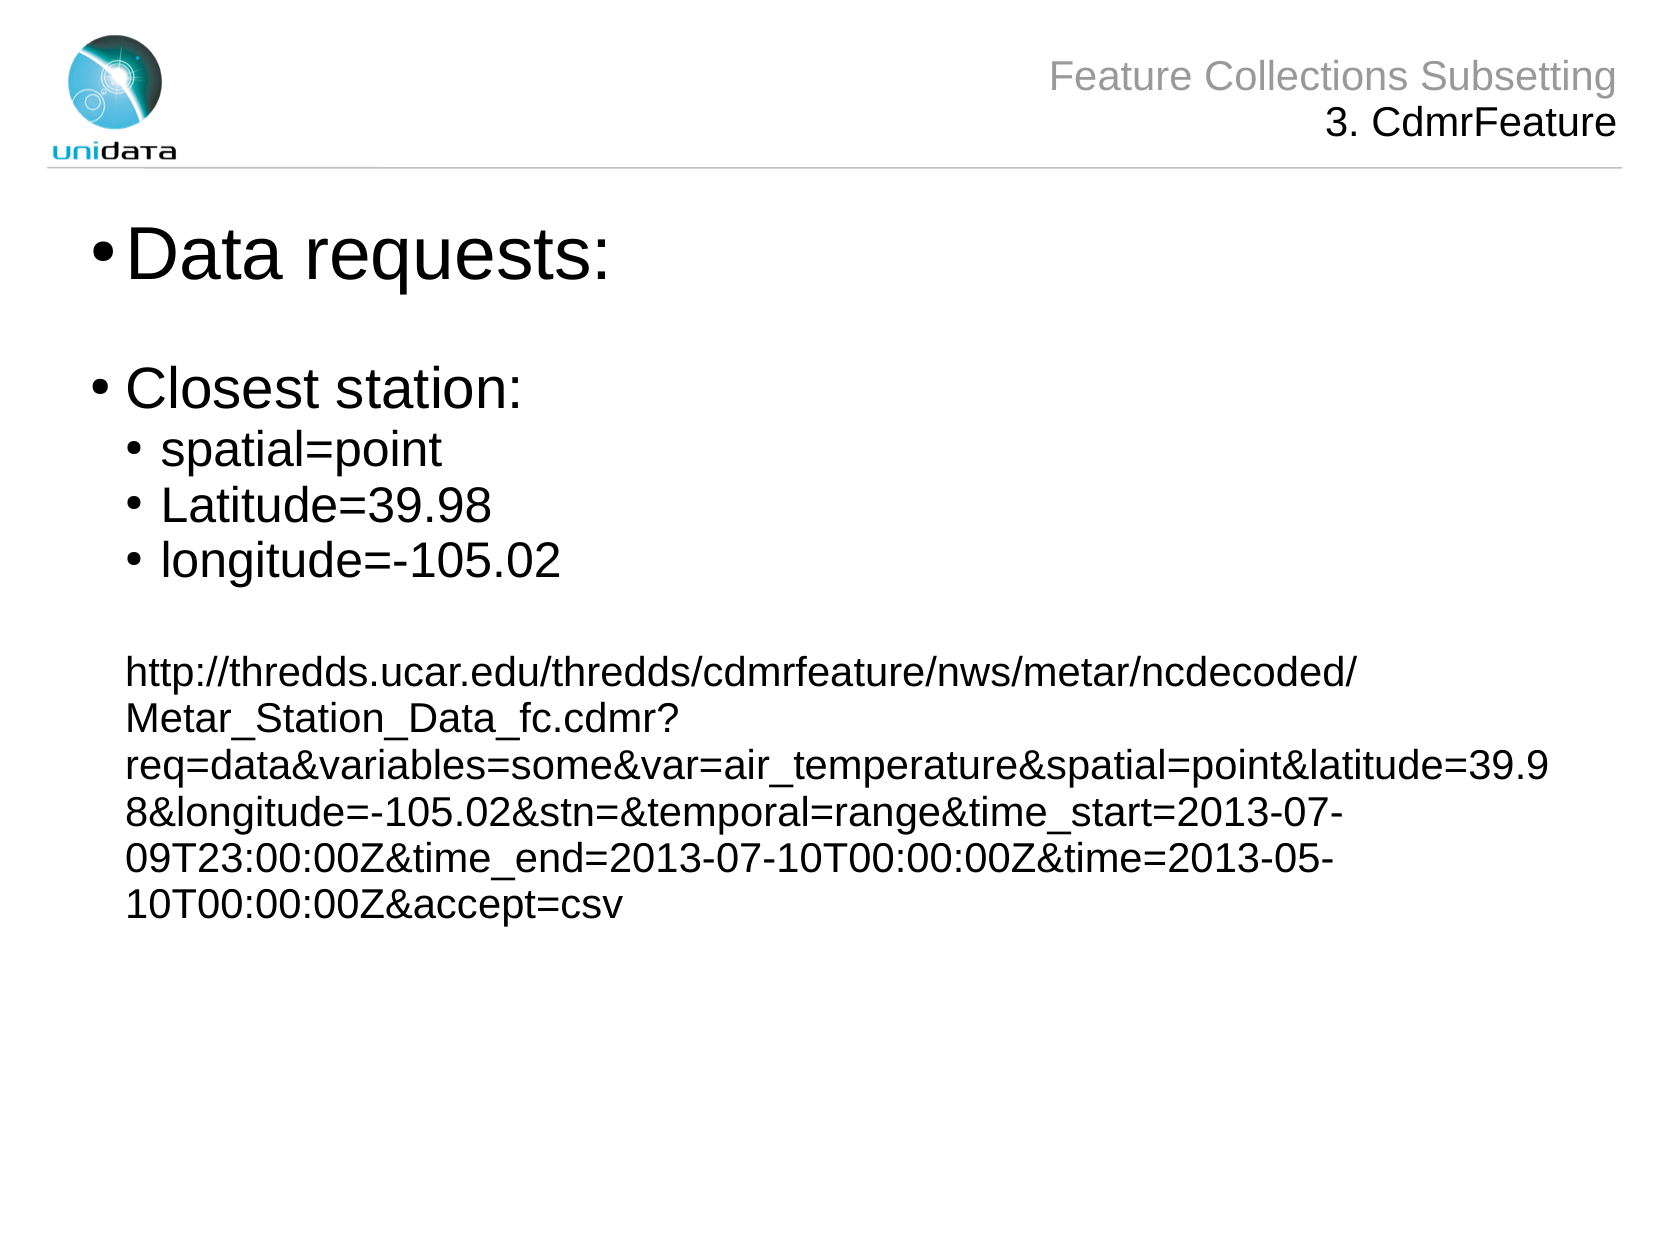

Feature Collections Subsetting
3. CdmrFeature
Data requests:
Closest station:
spatial=point
Latitude=39.98
longitude=-105.02
http://thredds.ucar.edu/thredds/cdmrfeature/nws/metar/ncdecoded/Metar_Station_Data_fc.cdmr?req=data&variables=some&var=air_temperature&spatial=point&latitude=39.98&longitude=-105.02&stn=&temporal=range&time_start=2013-07-09T23:00:00Z&time_end=2013-07-10T00:00:00Z&time=2013-05-10T00:00:00Z&accept=csv